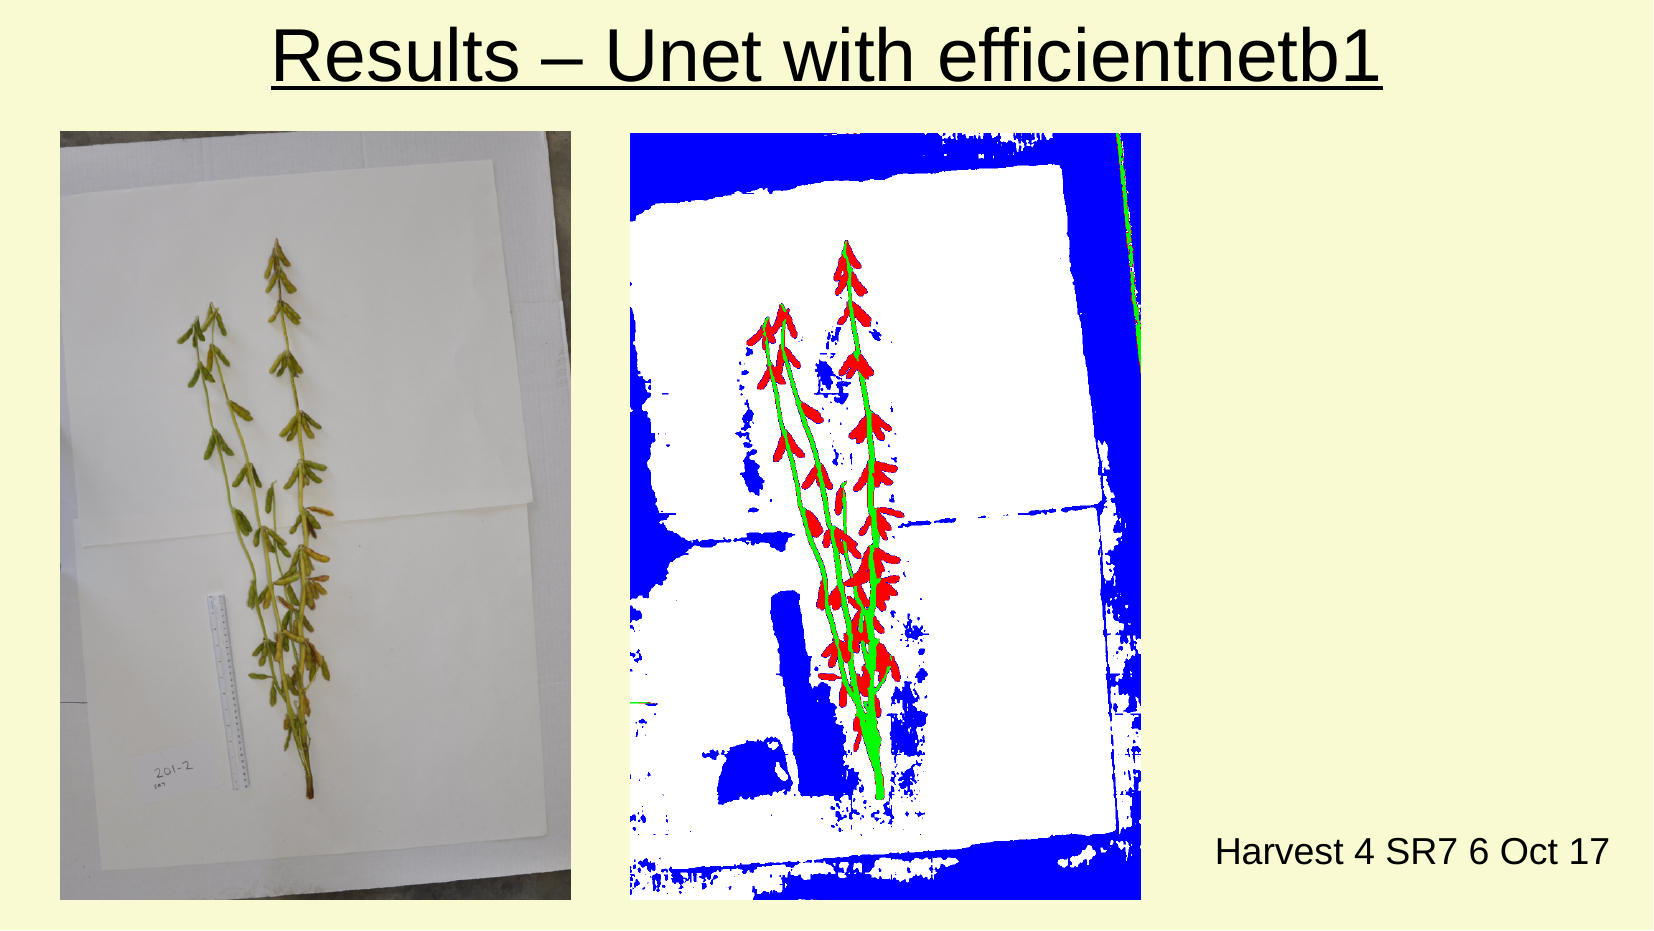

# Results – Unet with efficientnetb1
Harvest 4 SR7 6 Oct 17